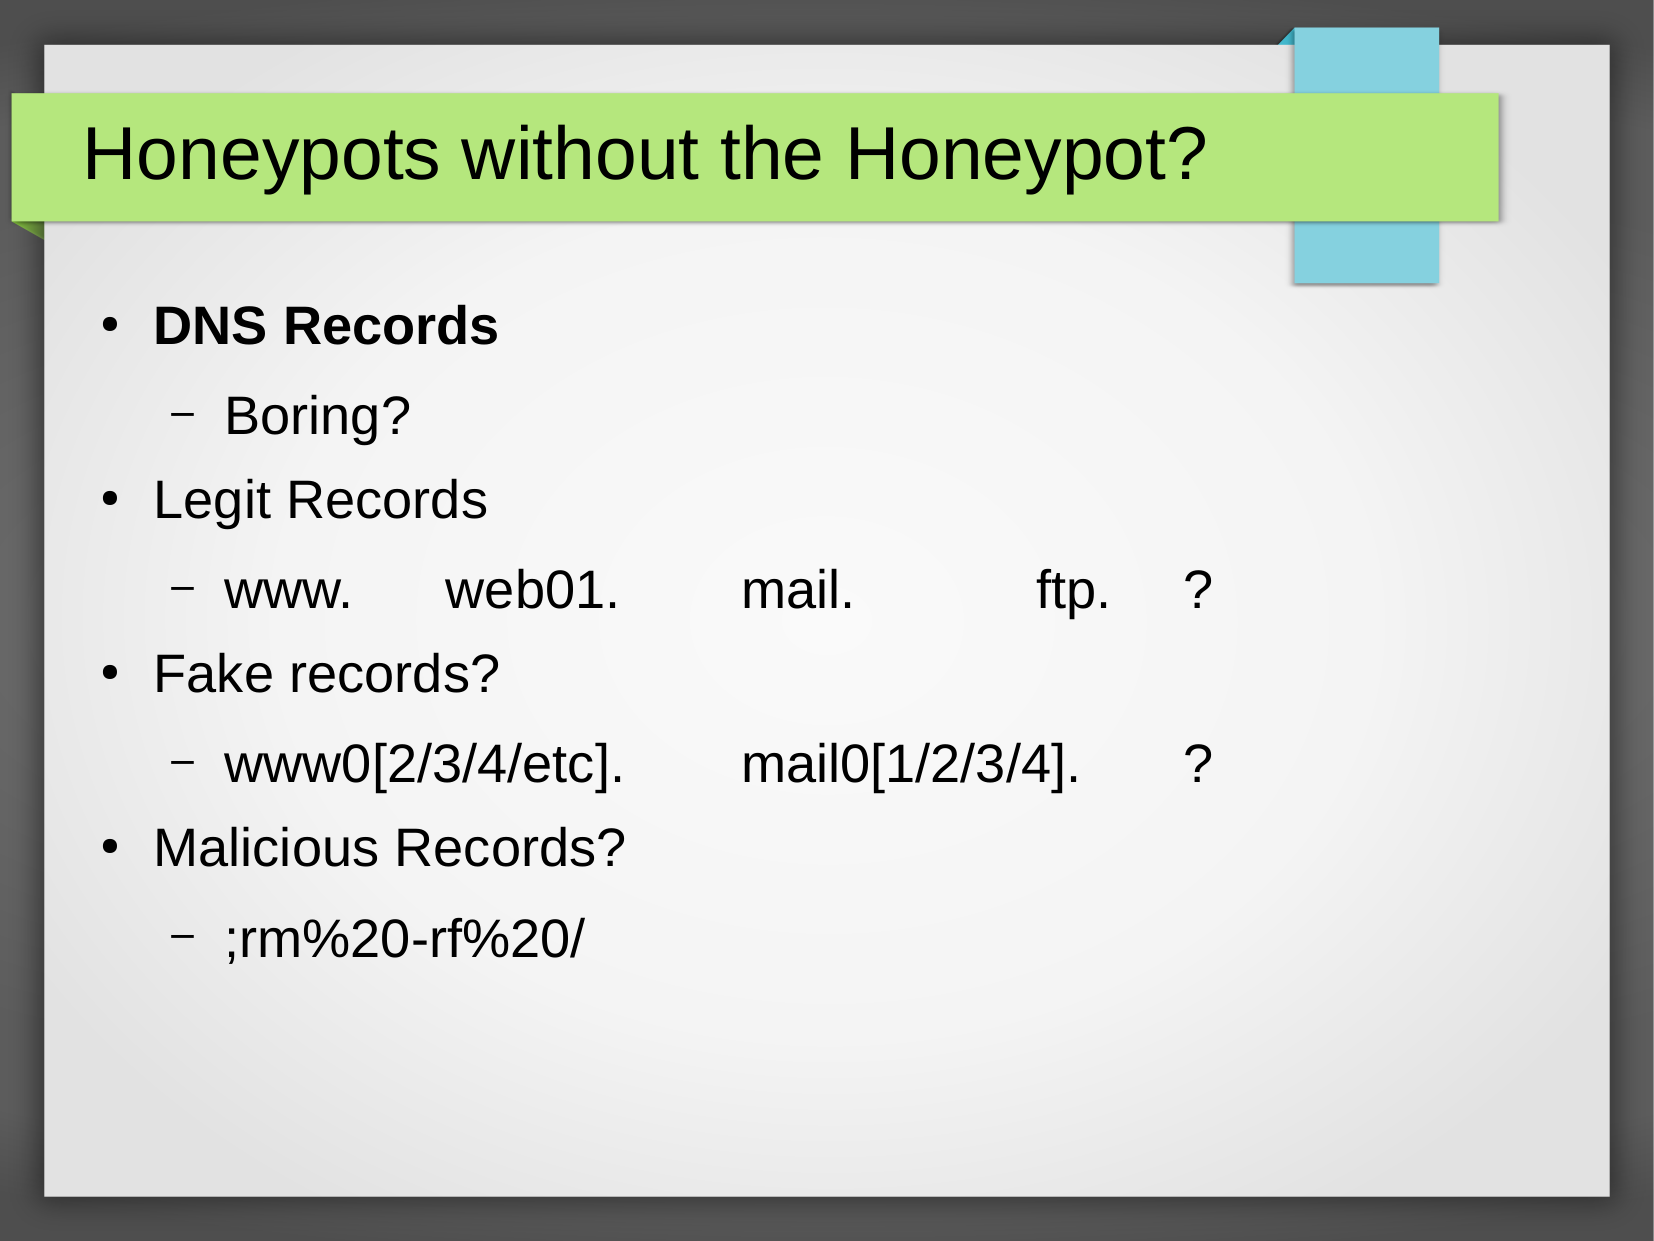

# Honeypots without the Honeypot?
DNS Records
Boring?
Legit Records
www.		web01.	 	mail.			ftp. 	?
Fake records?
www0[2/3/4/etc].		mail0[1/2/3/4].		?
Malicious Records?
;rm%20-rf%20/